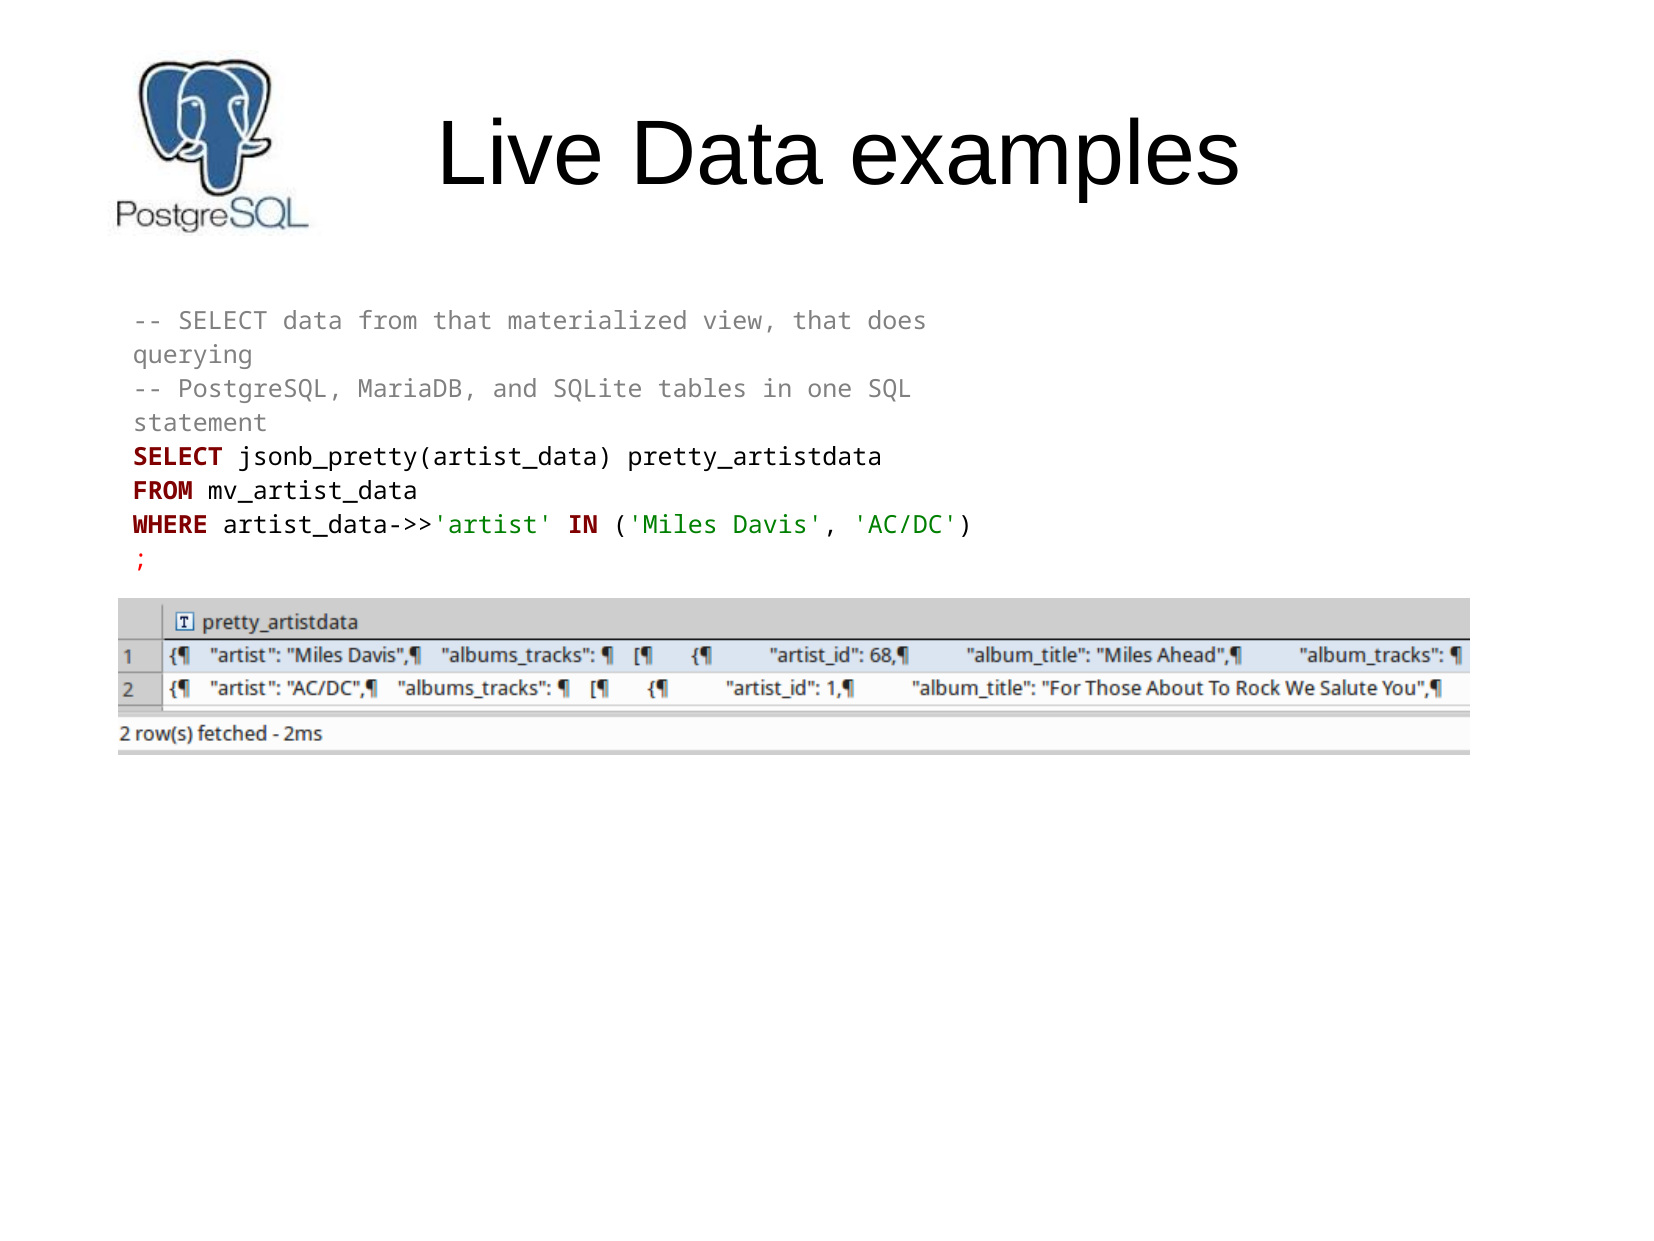

# Live Data examples
-- SELECT data from that materialized view, that does querying
-- PostgreSQL, MariaDB, and SQLite tables in one SQL statement
SELECT jsonb_pretty(artist_data) pretty_artistdata
FROM mv_artist_data
WHERE artist_data->>'artist' IN ('Miles Davis', 'AC/DC')
;